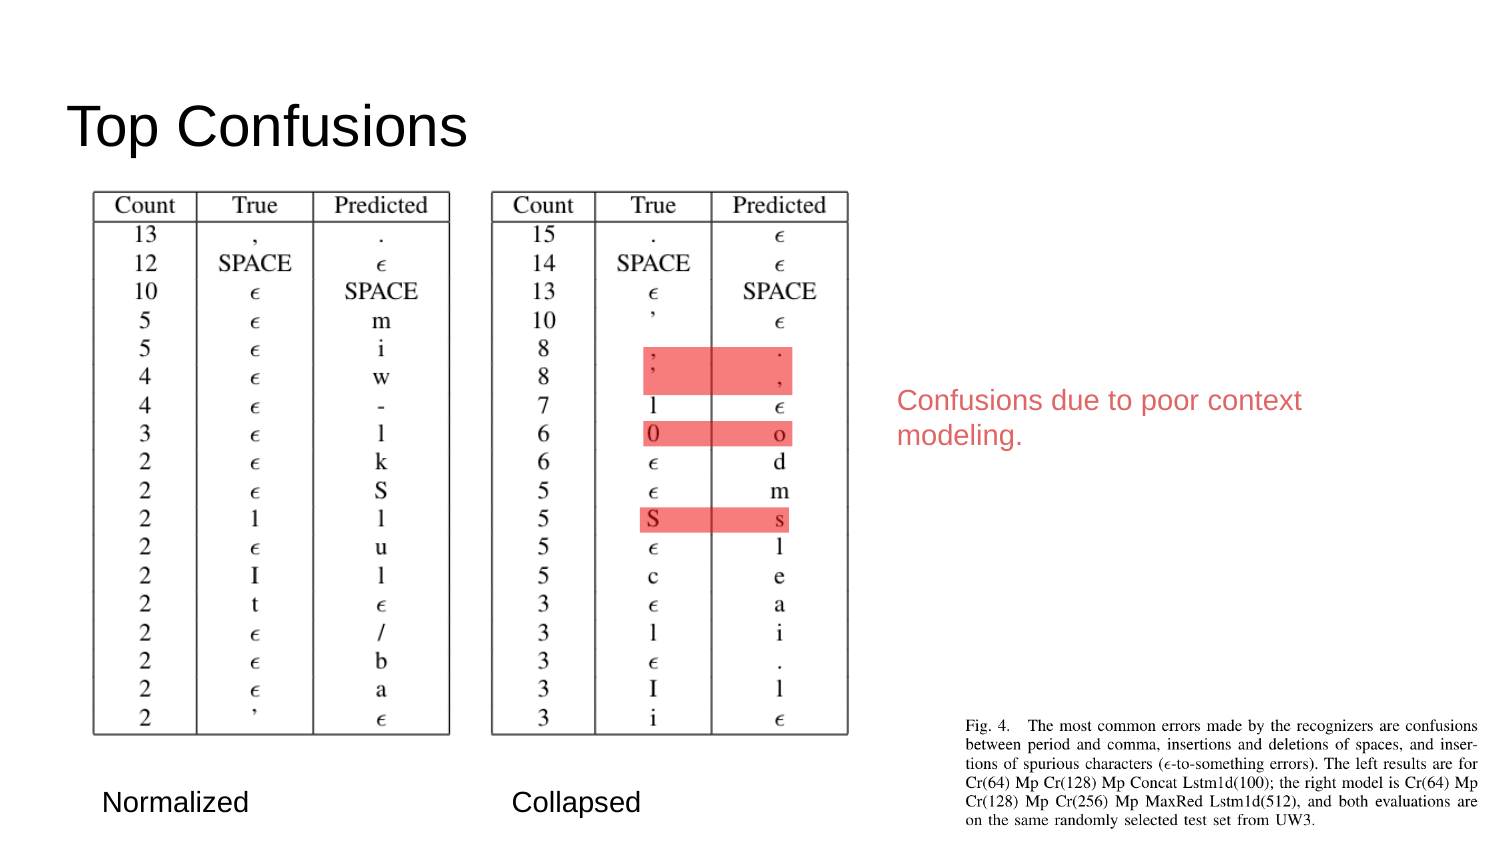

# Top Confusions
Confusions due to poor context modeling.
Normalized
Collapsed